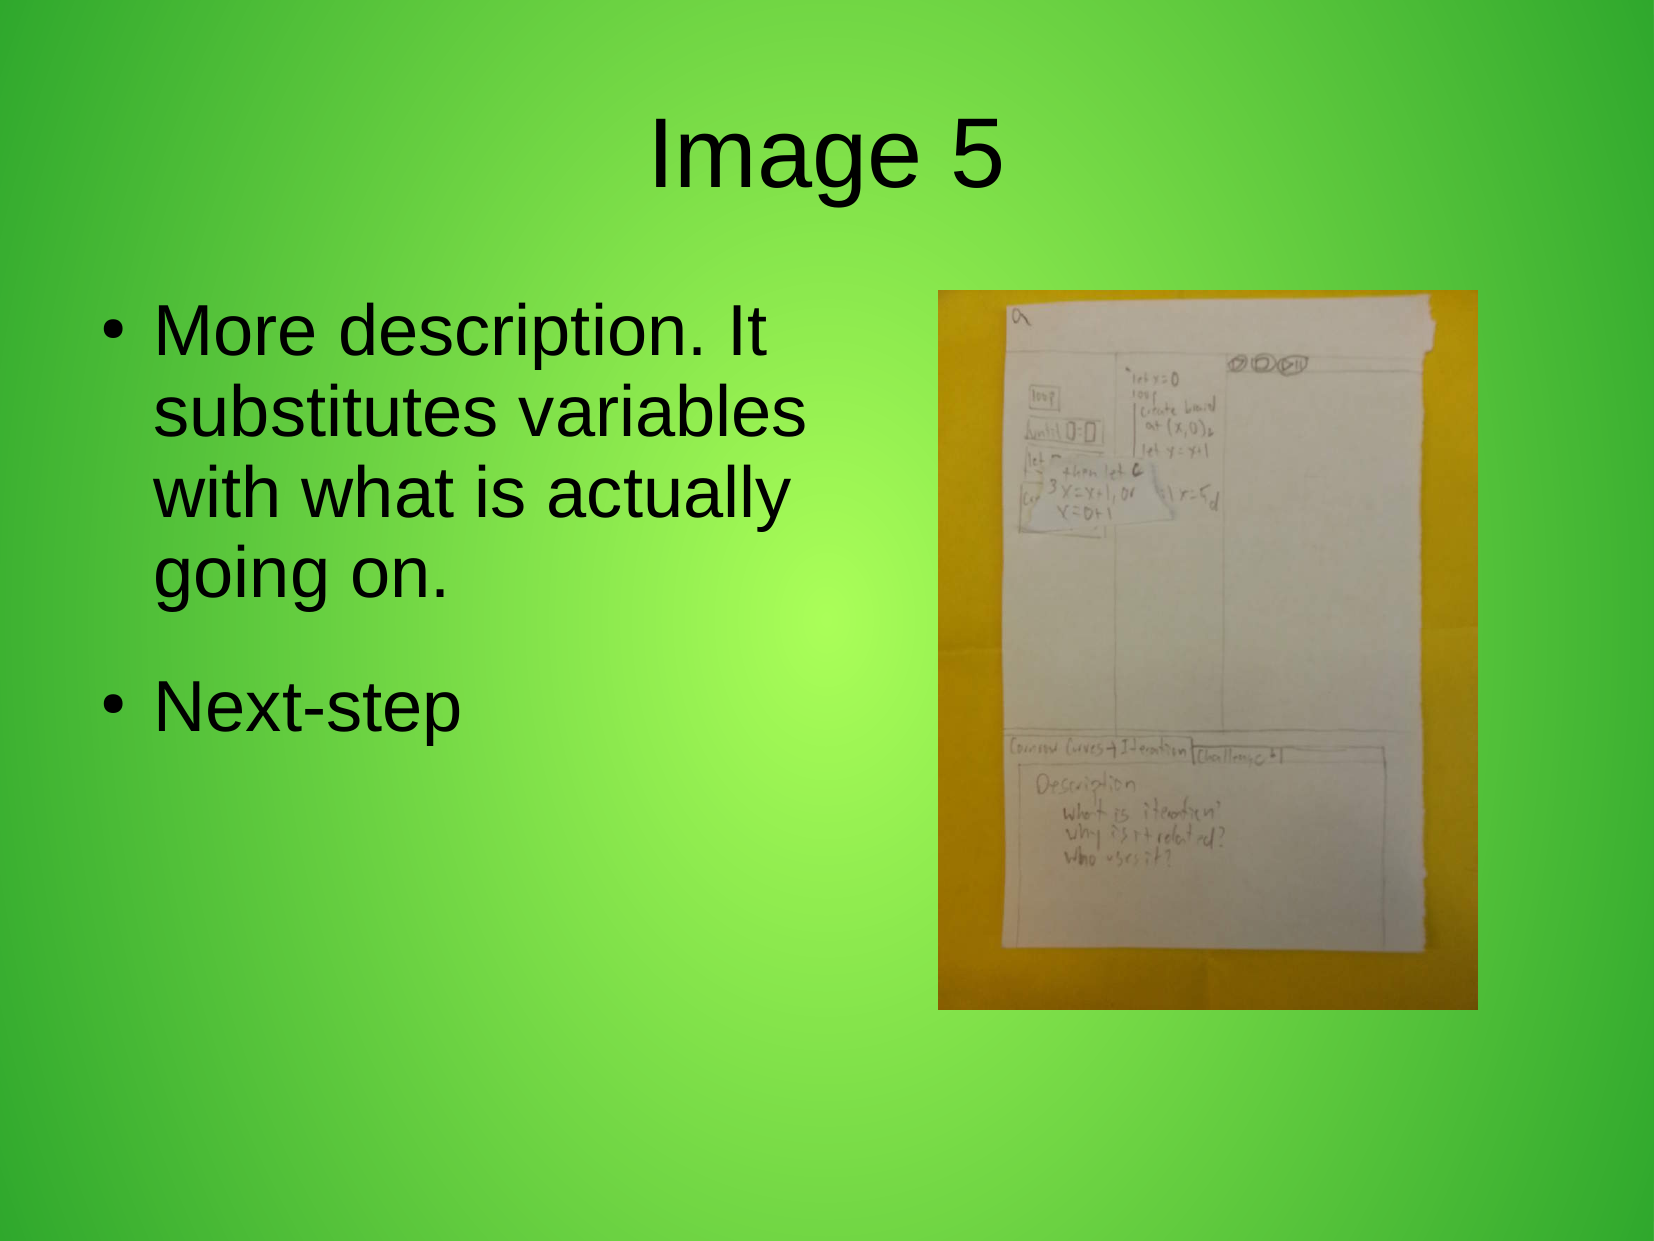

# Image 5
More description. It substitutes variables with what is actually going on.
Next-step